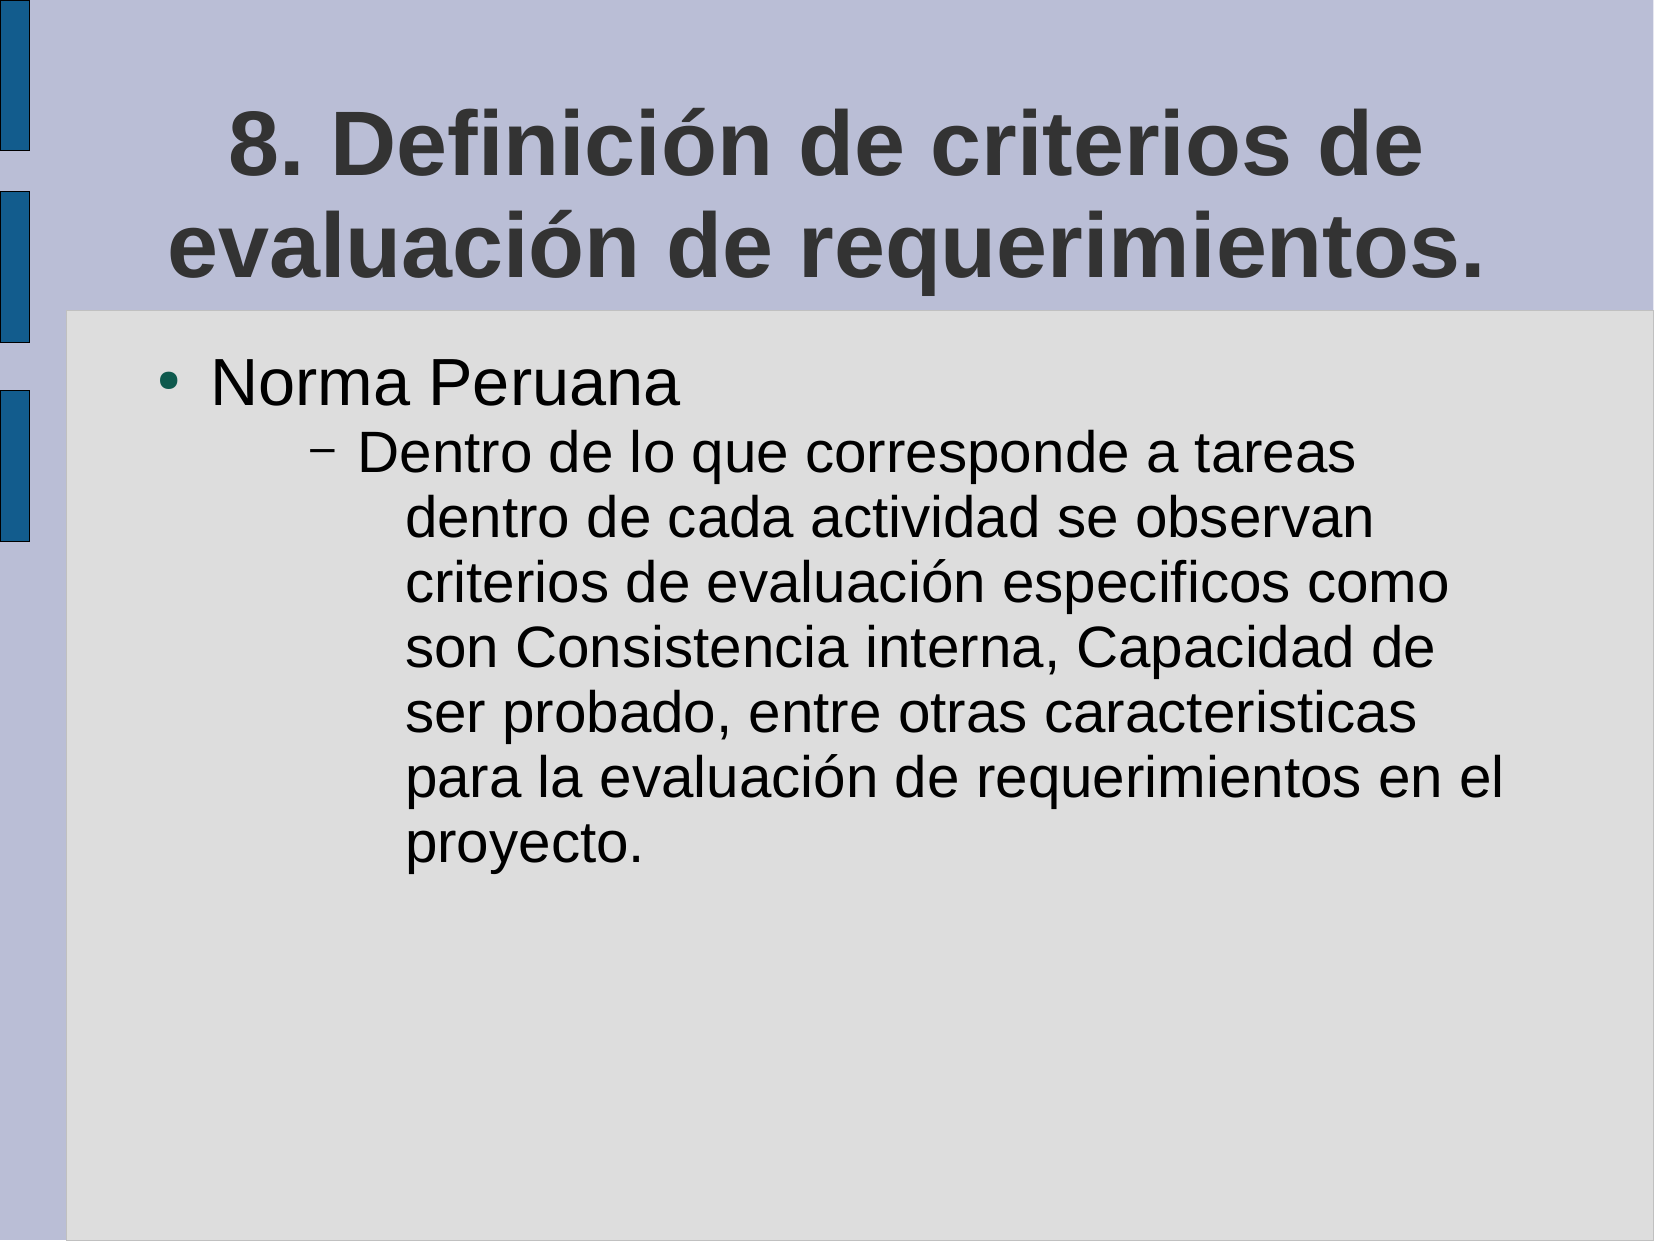

# 8. Definición de criterios de evaluación de requerimientos.
Norma Peruana
Dentro de lo que corresponde a tareas dentro de cada actividad se observan criterios de evaluación especificos como son Consistencia interna, Capacidad de ser probado, entre otras caracteristicas para la evaluación de requerimientos en el proyecto.